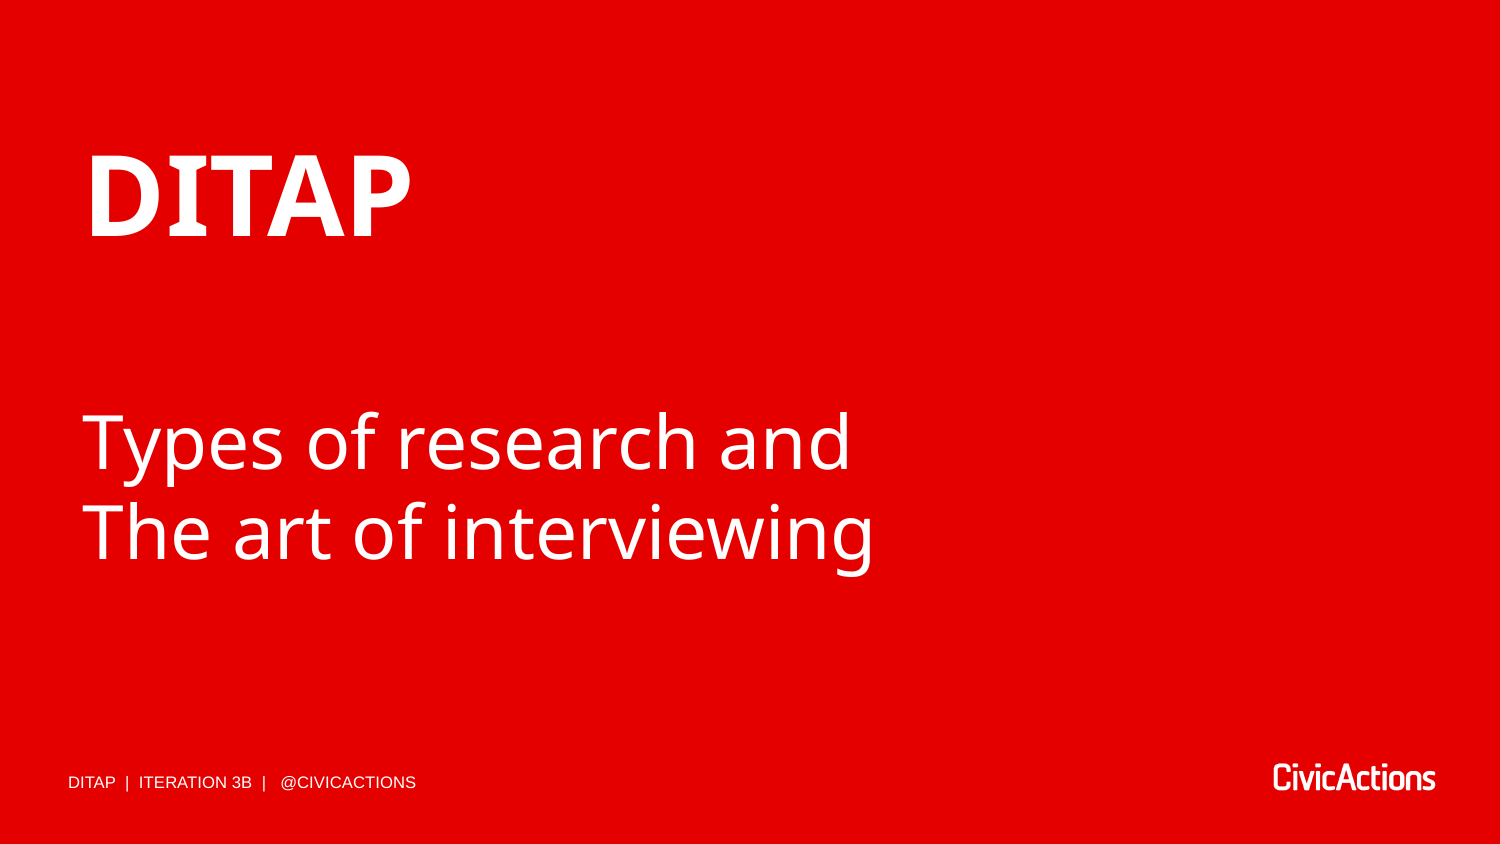

# DITAP Types of research and The art of interviewing